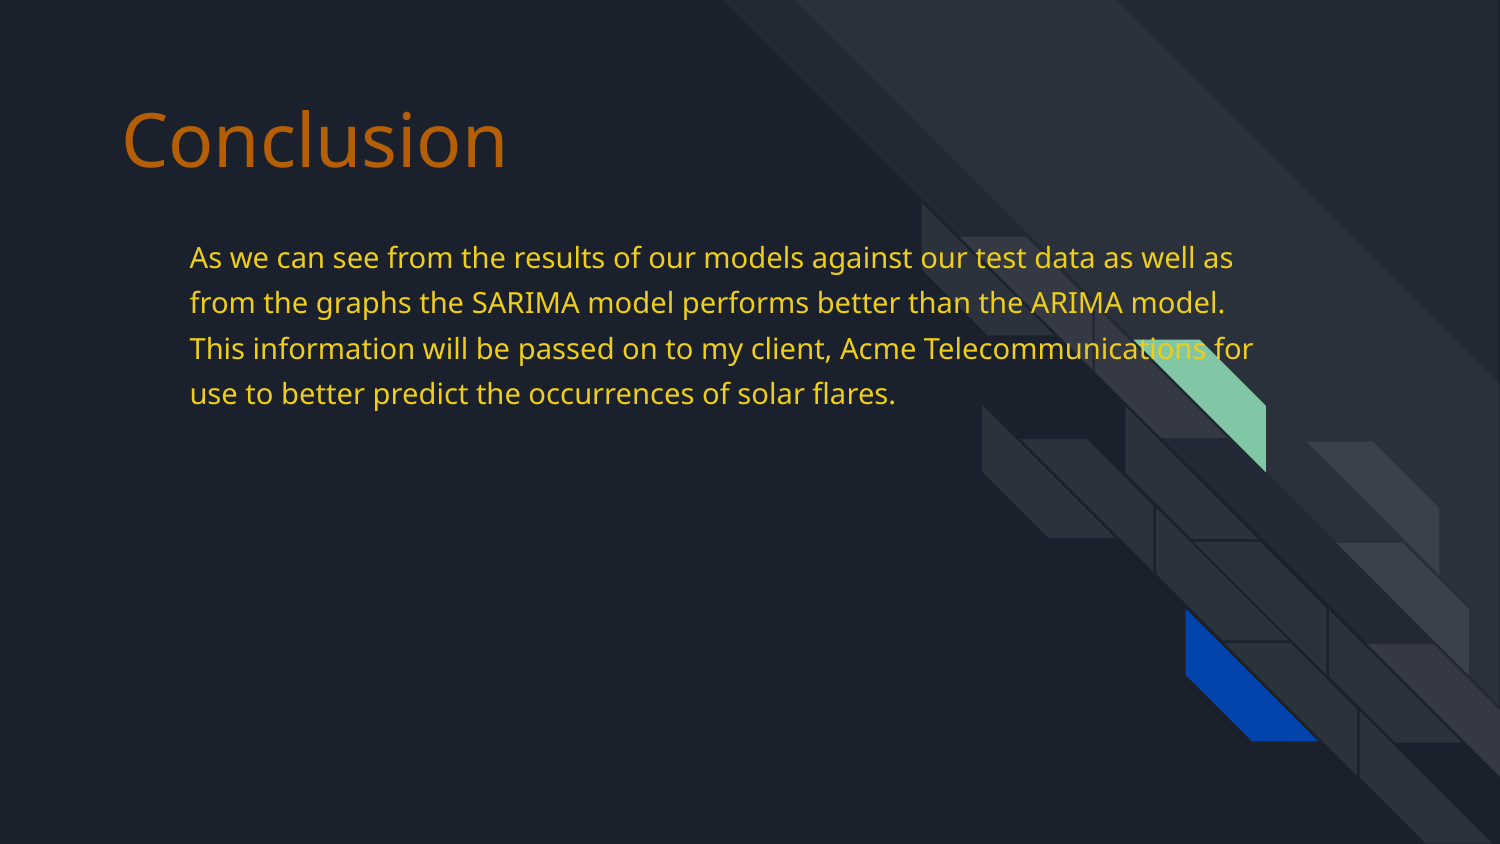

# Conclusion
As we can see from the results of our models against our test data as well as from the graphs the SARIMA model performs better than the ARIMA model. This information will be passed on to my client, Acme Telecommunications for use to better predict the occurrences of solar flares.